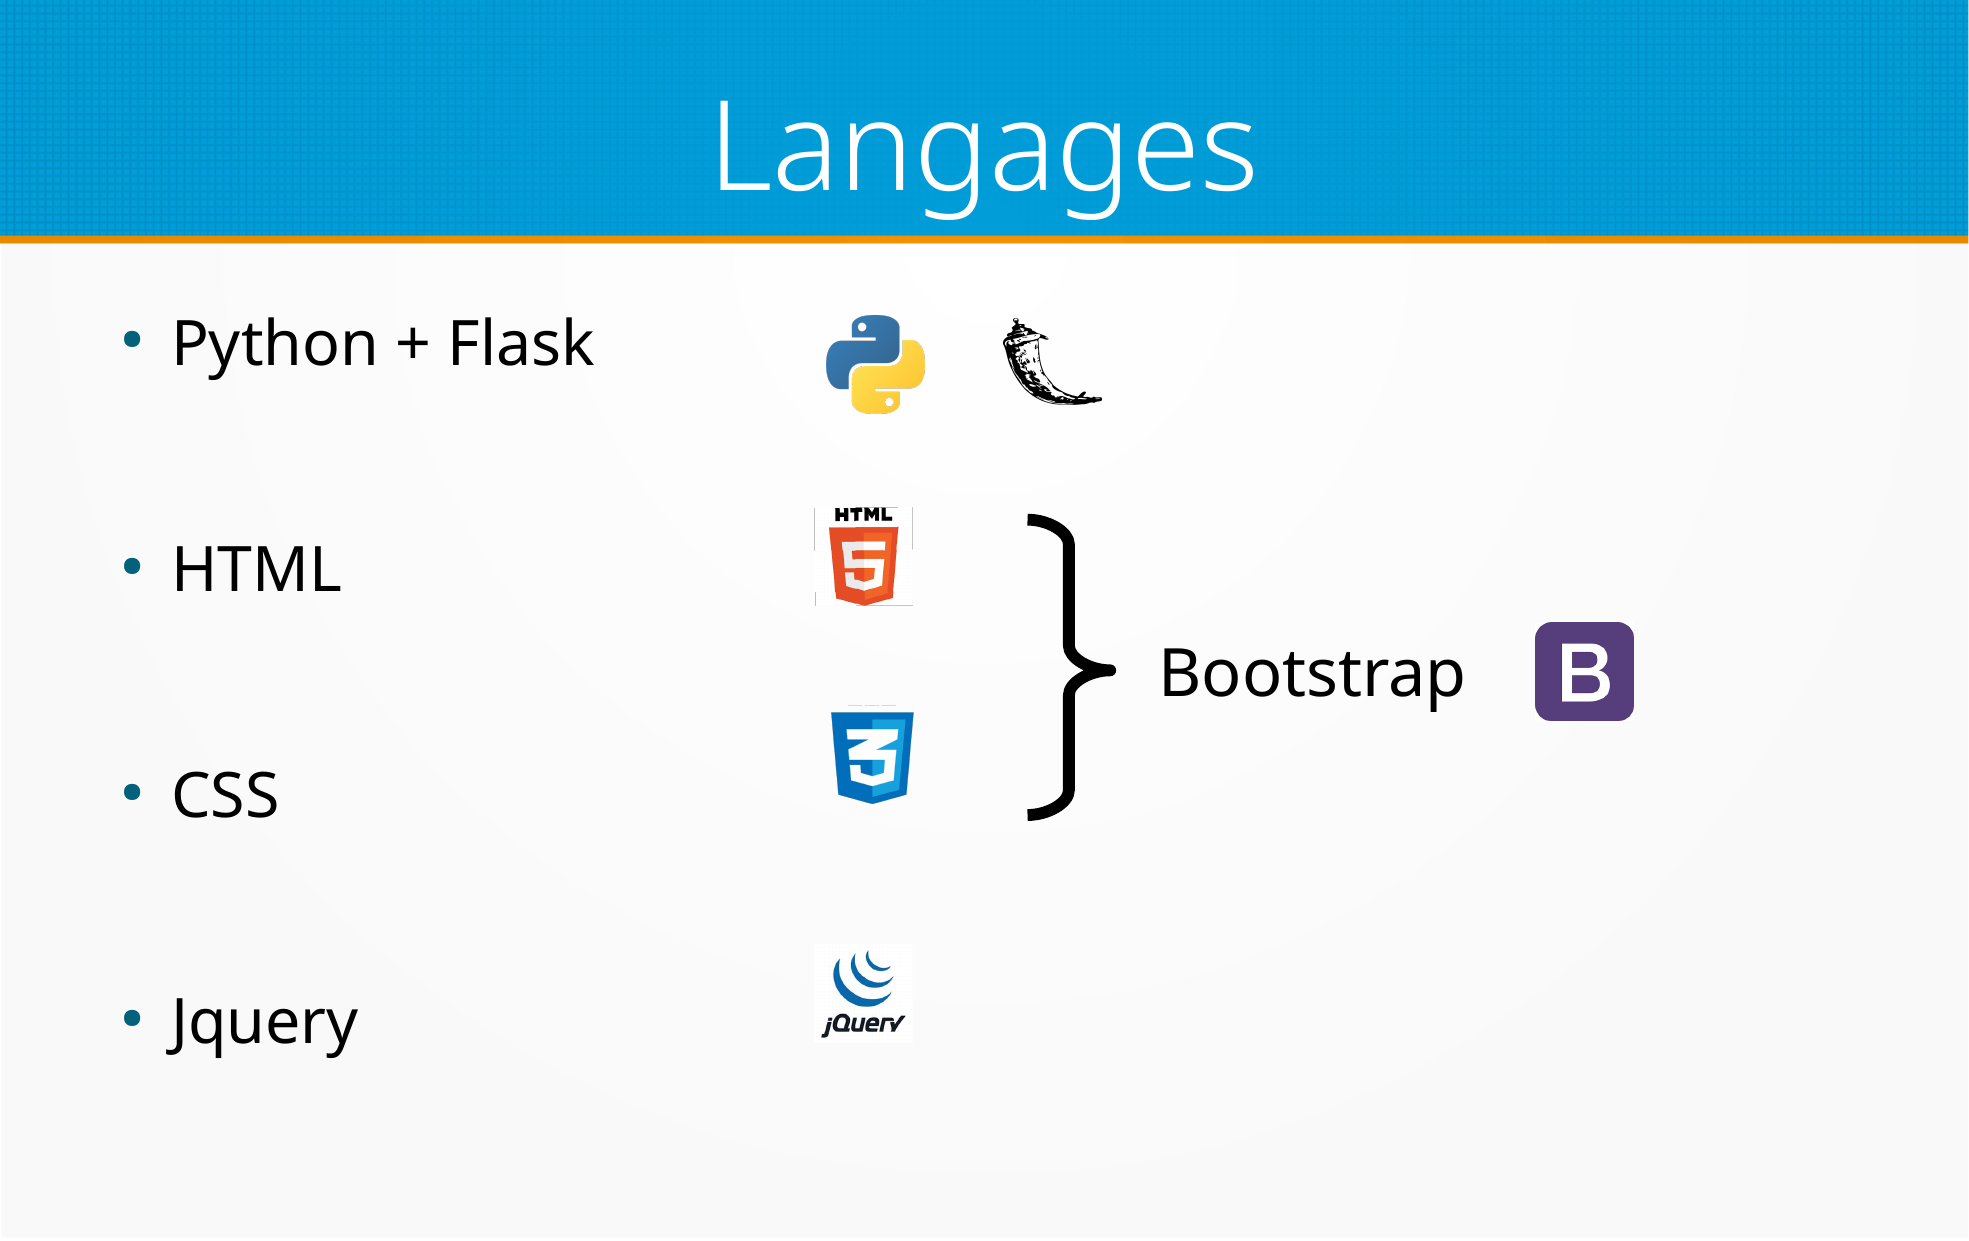

# Langages
Python + Flask
HTML
CSS
Jquery
Bootstrap